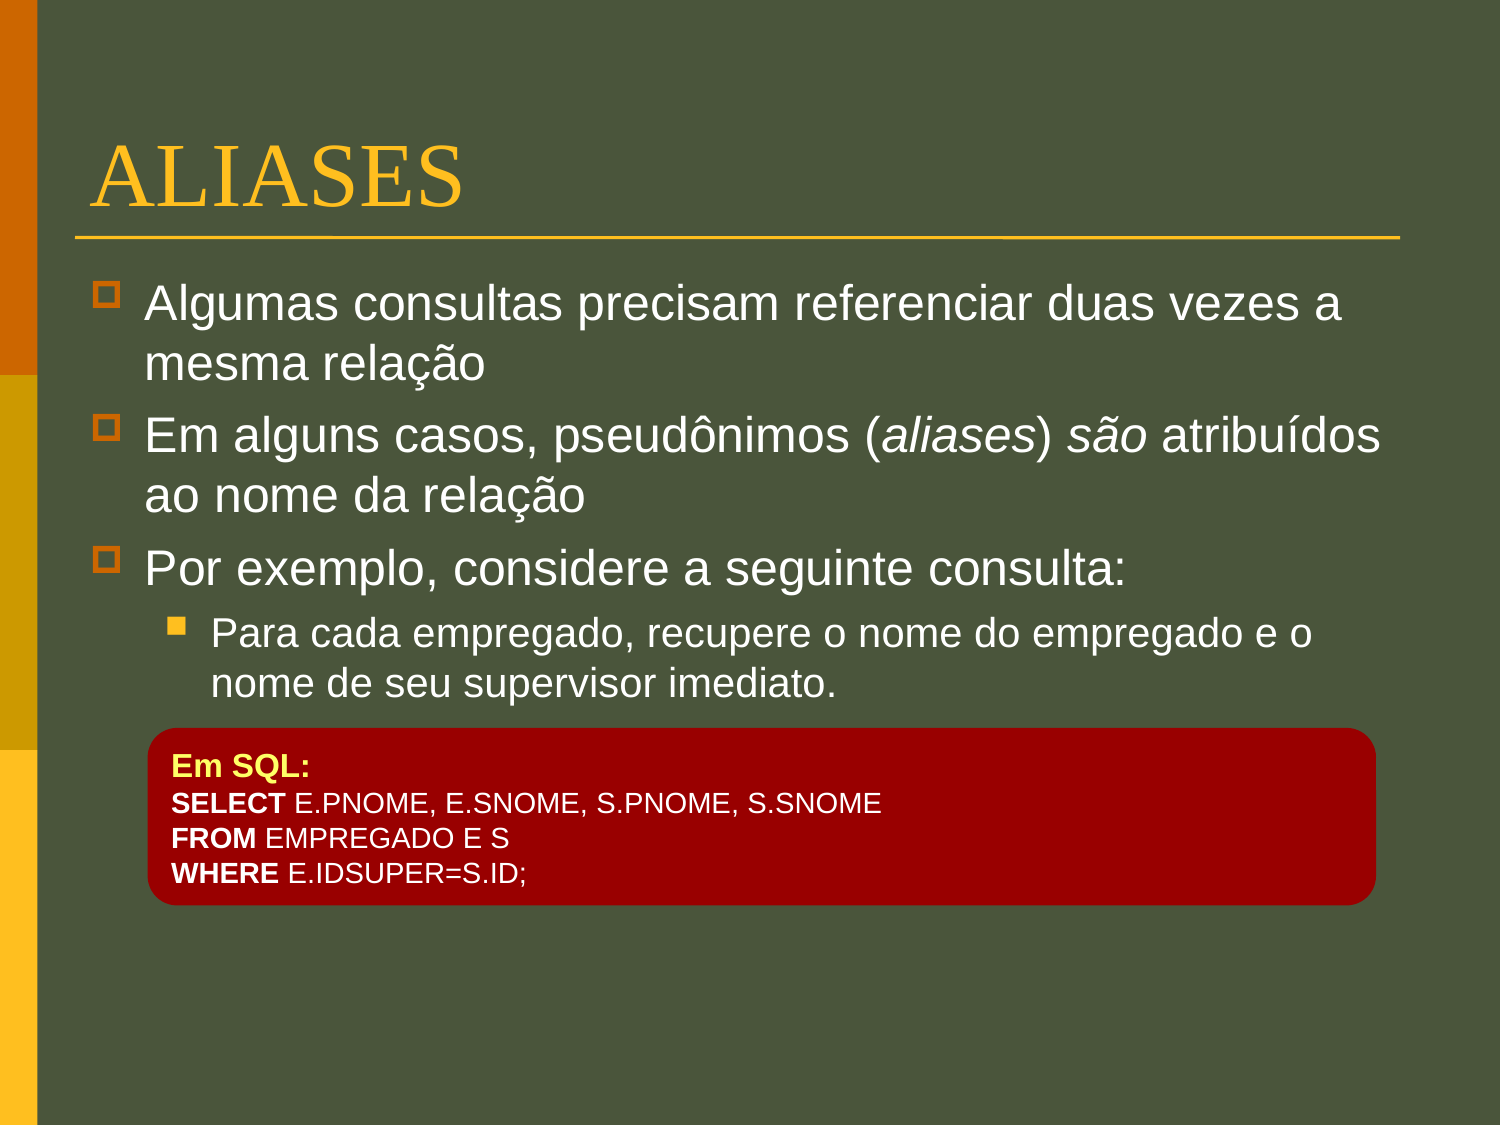

# ALIASES
Algumas consultas precisam referenciar duas vezes a mesma relação
Em alguns casos, pseudônimos (aliases) são atribuídos ao nome da relação
Por exemplo, considere a seguinte consulta:
Para cada empregado, recupere o nome do empregado e o nome de seu supervisor imediato.
Em SQL:
SELECT E.PNOME, E.SNOME, S.PNOME, S.SNOME
FROM EMPREGADO E S
WHERE E.IDSUPER=S.ID;